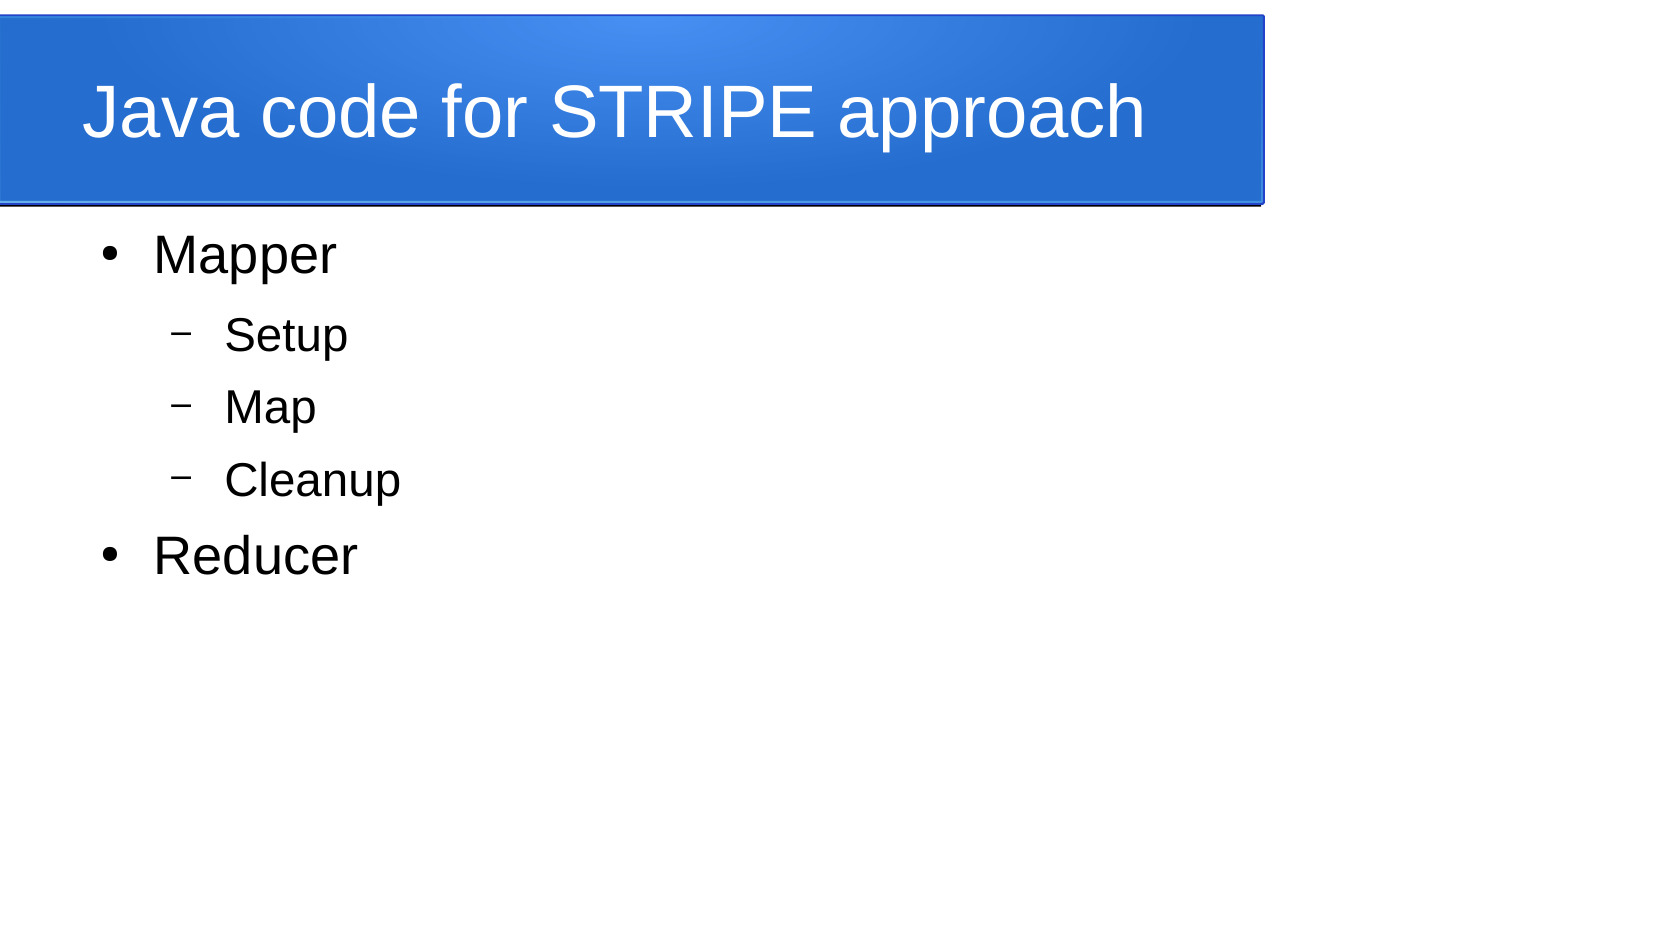

# Java code for STRIPE approach
Mapper
Setup
Map
Cleanup
Reducer